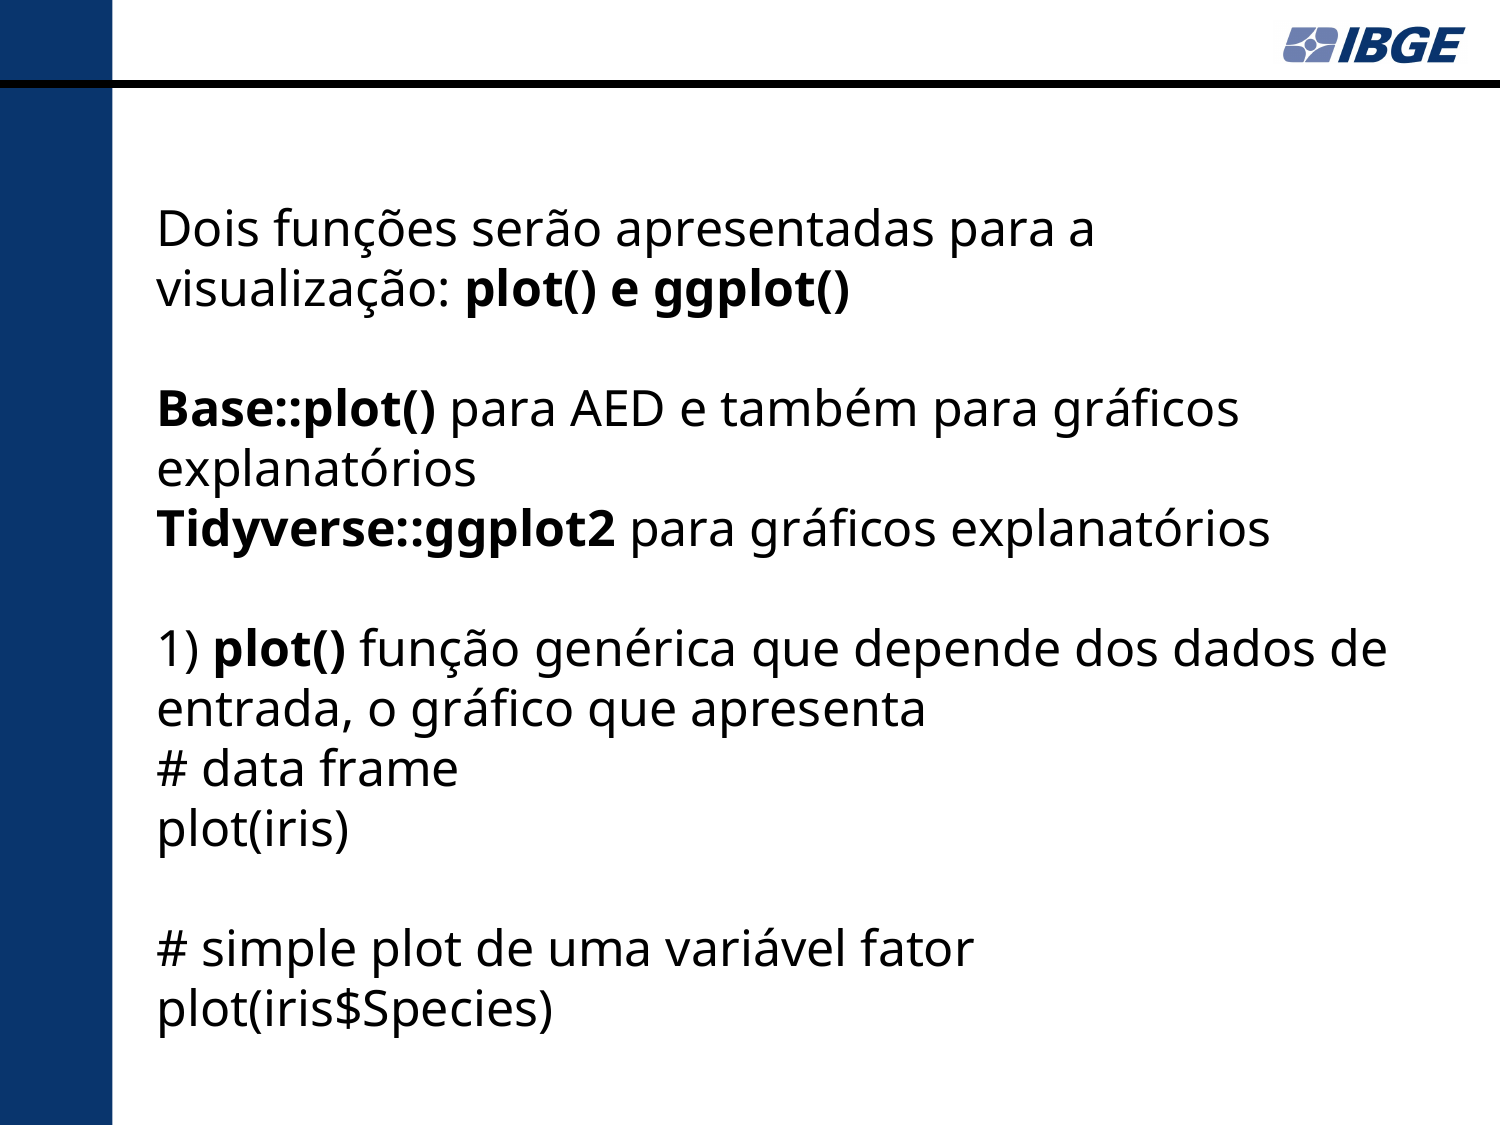

Dois funções serão apresentadas para a visualização: plot() e ggplot()
Base::plot() para AED e também para gráficos explanatórios
Tidyverse::ggplot2 para gráficos explanatórios
1) plot() função genérica que depende dos dados de entrada, o gráfico que apresenta
# data frame
plot(iris)
# simple plot de uma variável fator
plot(iris$Species)